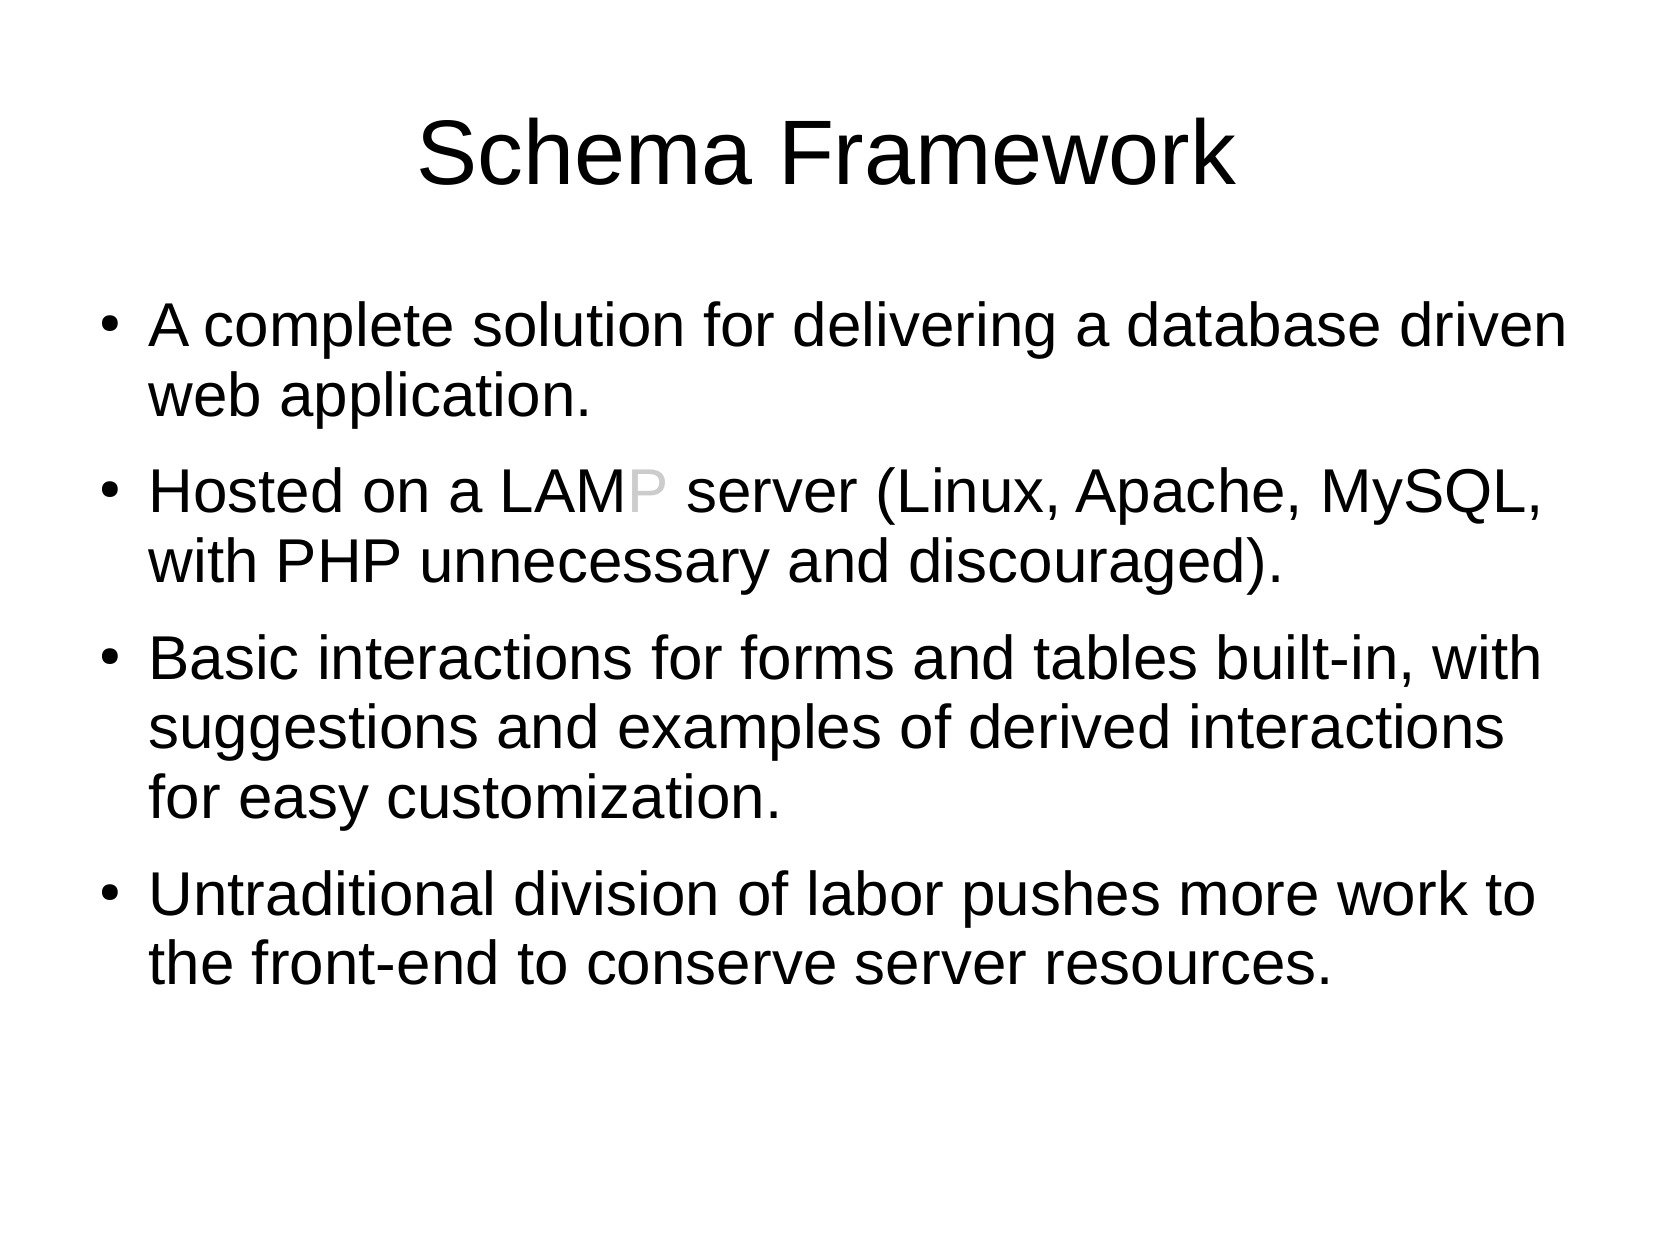

# Schema Framework
A complete solution for delivering a database driven web application.
Hosted on a LAMP server (Linux, Apache, MySQL, with PHP unnecessary and discouraged).
Basic interactions for forms and tables built-in, with suggestions and examples of derived interactions for easy customization.
Untraditional division of labor pushes more work to the front-end to conserve server resources.